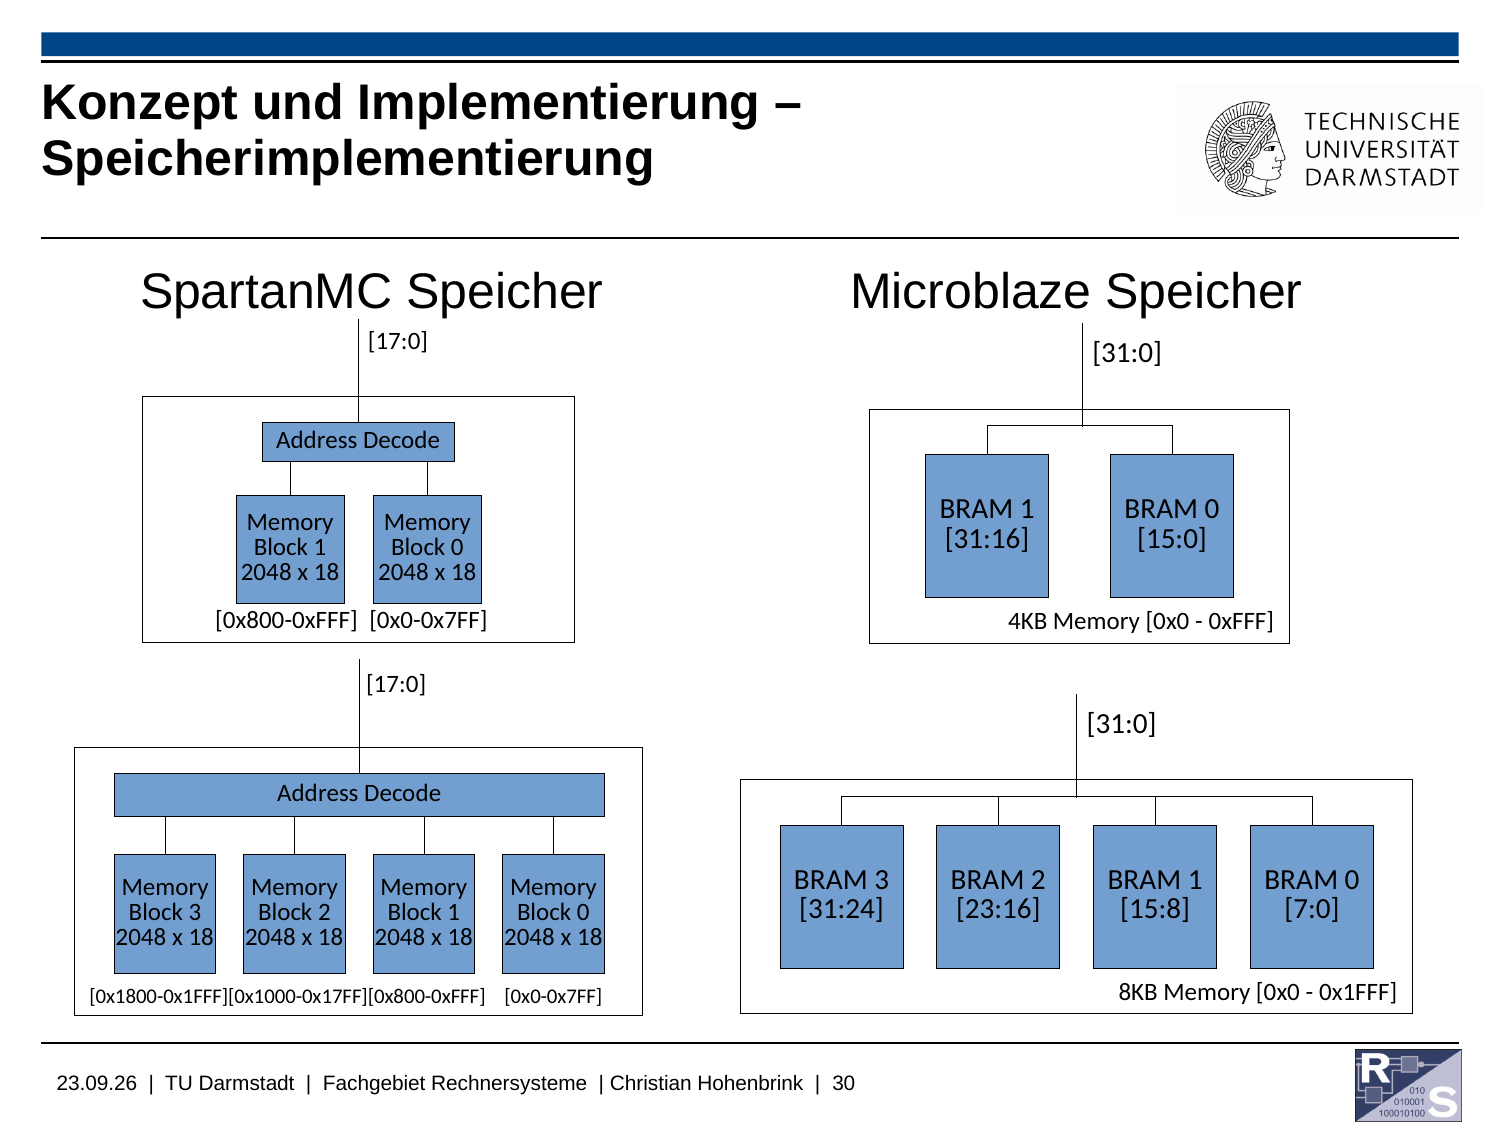

# Konzept und Implementierung – Speicherimplementierung
 SpartanMC Speicher
 Microblaze Speicher
[17:0]
[31:0]
 [0x800-0xFFF] [0x0-0x7FF]
4KB Memory [0x0 - 0xFFF]
Address Decode
BRAM 1
[31:16]
BRAM 0
[15:0]
Memory
Block 1
2048 x 18
Memory
Block 0
2048 x 18
[17:0]
[31:0]
[0x1800-0x1FFF][0x1000-0x17FF][0x800-0xFFF] [0x0-0x7FF]
Address Decode
8KB Memory [0x0 - 0x1FFF]
BRAM 3
[31:24]
BRAM 2
[23:16]
BRAM 1
[15:8]
BRAM 0
[7:0]
Memory
Block 3
2048 x 18
Memory
Block 2
2048 x 18
Memory
Block 1
2048 x 18
Memory
Block 0
2048 x 18